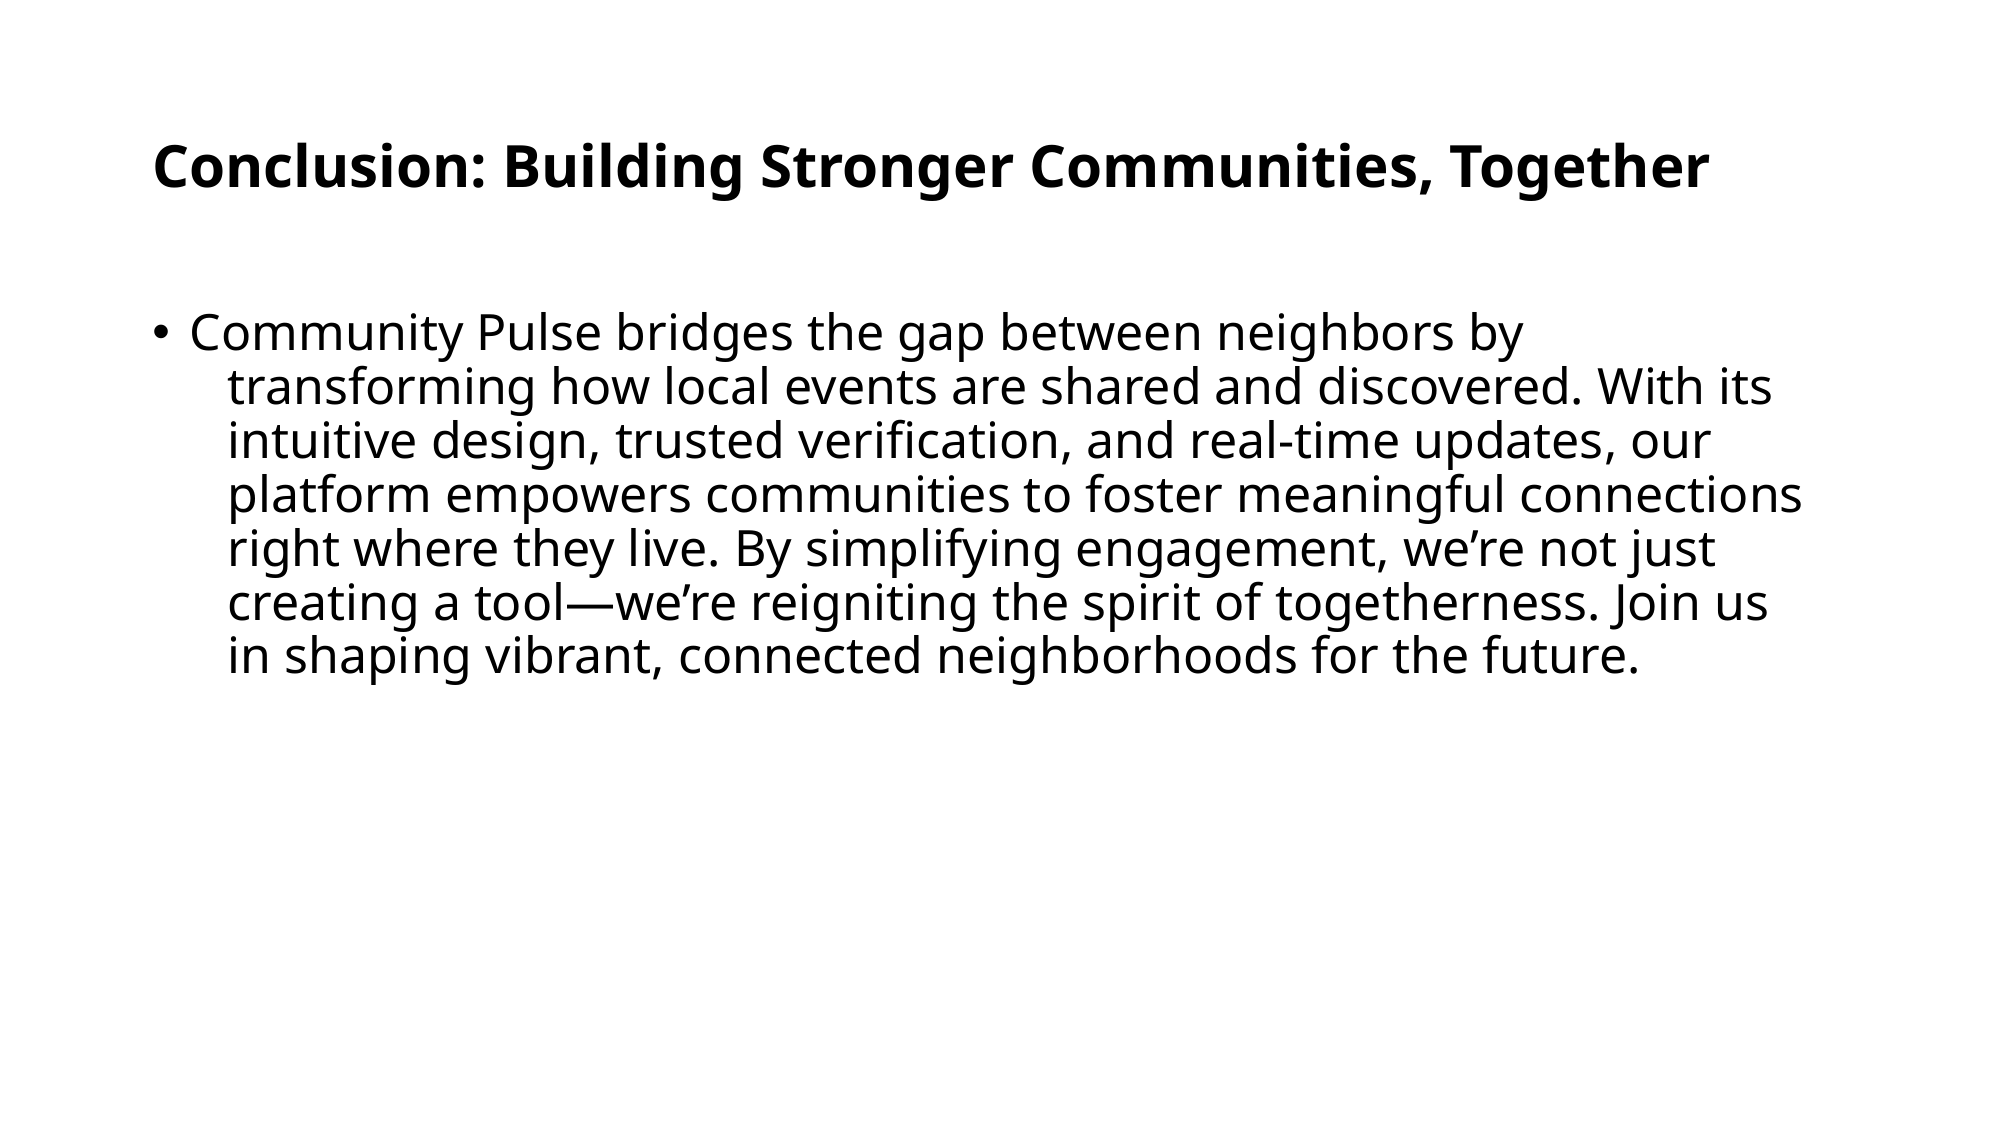

# Conclusion: Building Stronger Communities, Together
Community Pulse bridges the gap between neighbors by transforming how local events are shared and discovered. With its intuitive design, trusted verification, and real-time updates, our platform empowers communities to foster meaningful connections right where they live. By simplifying engagement, we’re not just creating a tool—we’re reigniting the spirit of togetherness. Join us in shaping vibrant, connected neighborhoods for the future.